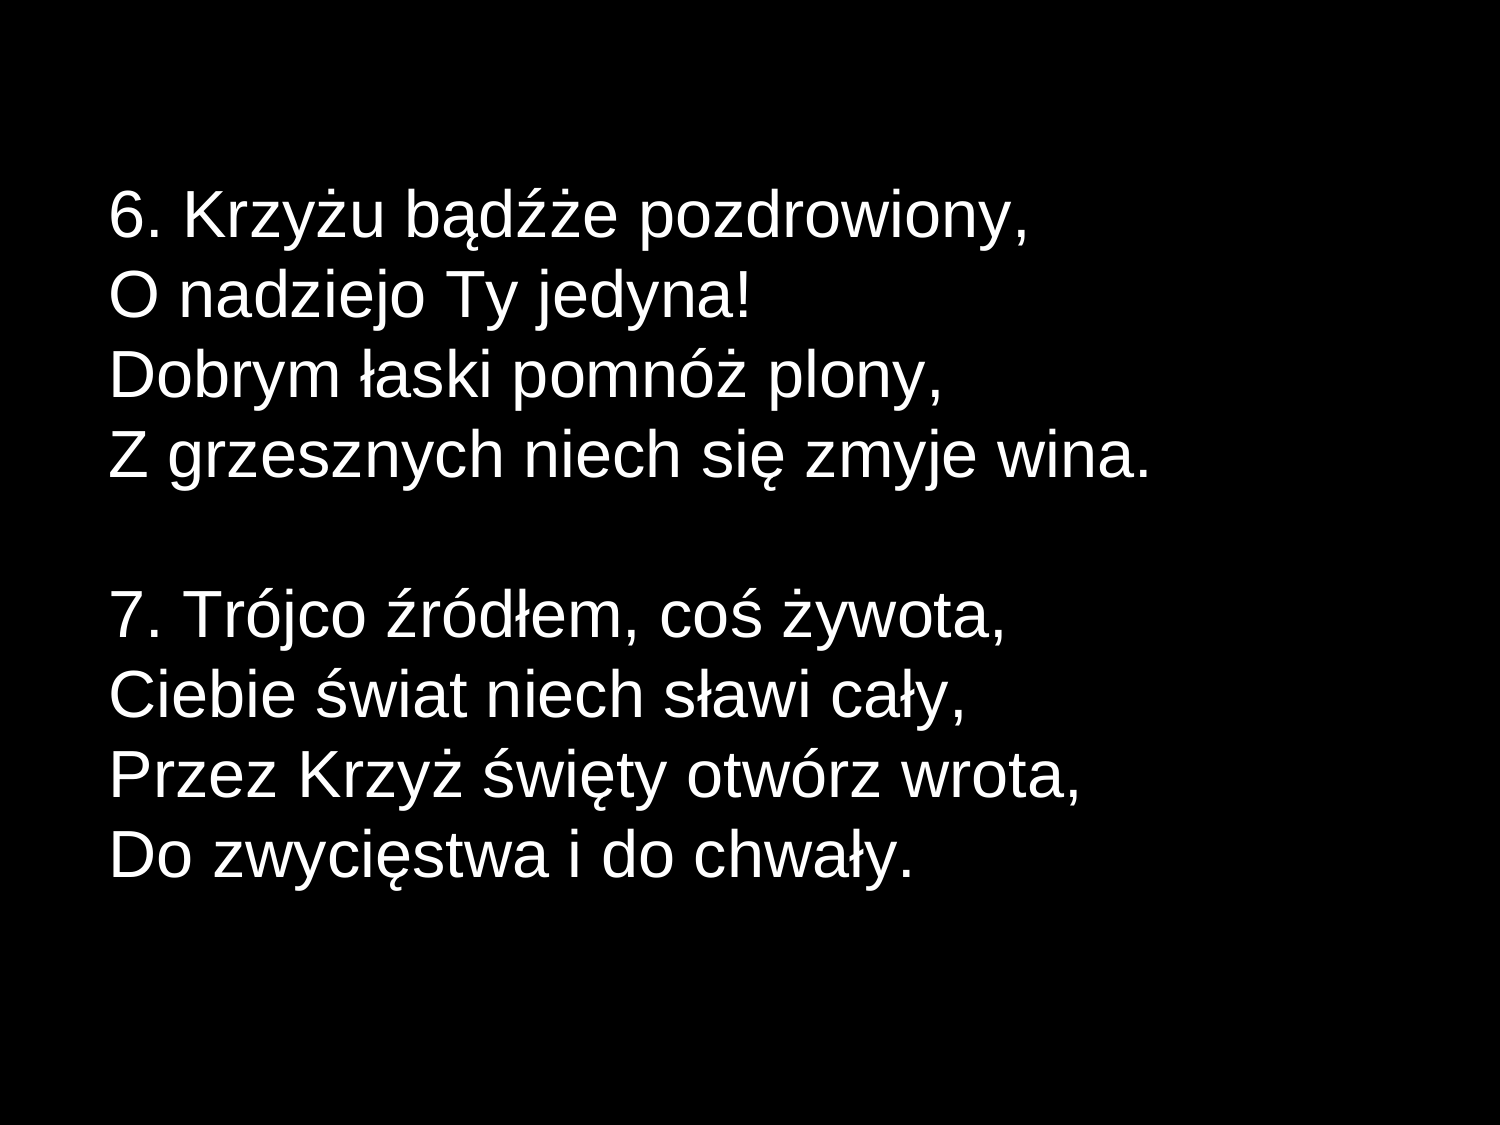

6. Krzyżu bądźże pozdrowiony,
O nadziejo Ty jedyna!
Dobrym łaski pomnóż plony,
Z grzesznych niech się zmyje wina.
7. Trójco źródłem, coś żywota,
Ciebie świat niech sławi cały,
Przez Krzyż święty otwórz wrota,
Do zwycięstwa i do chwały.